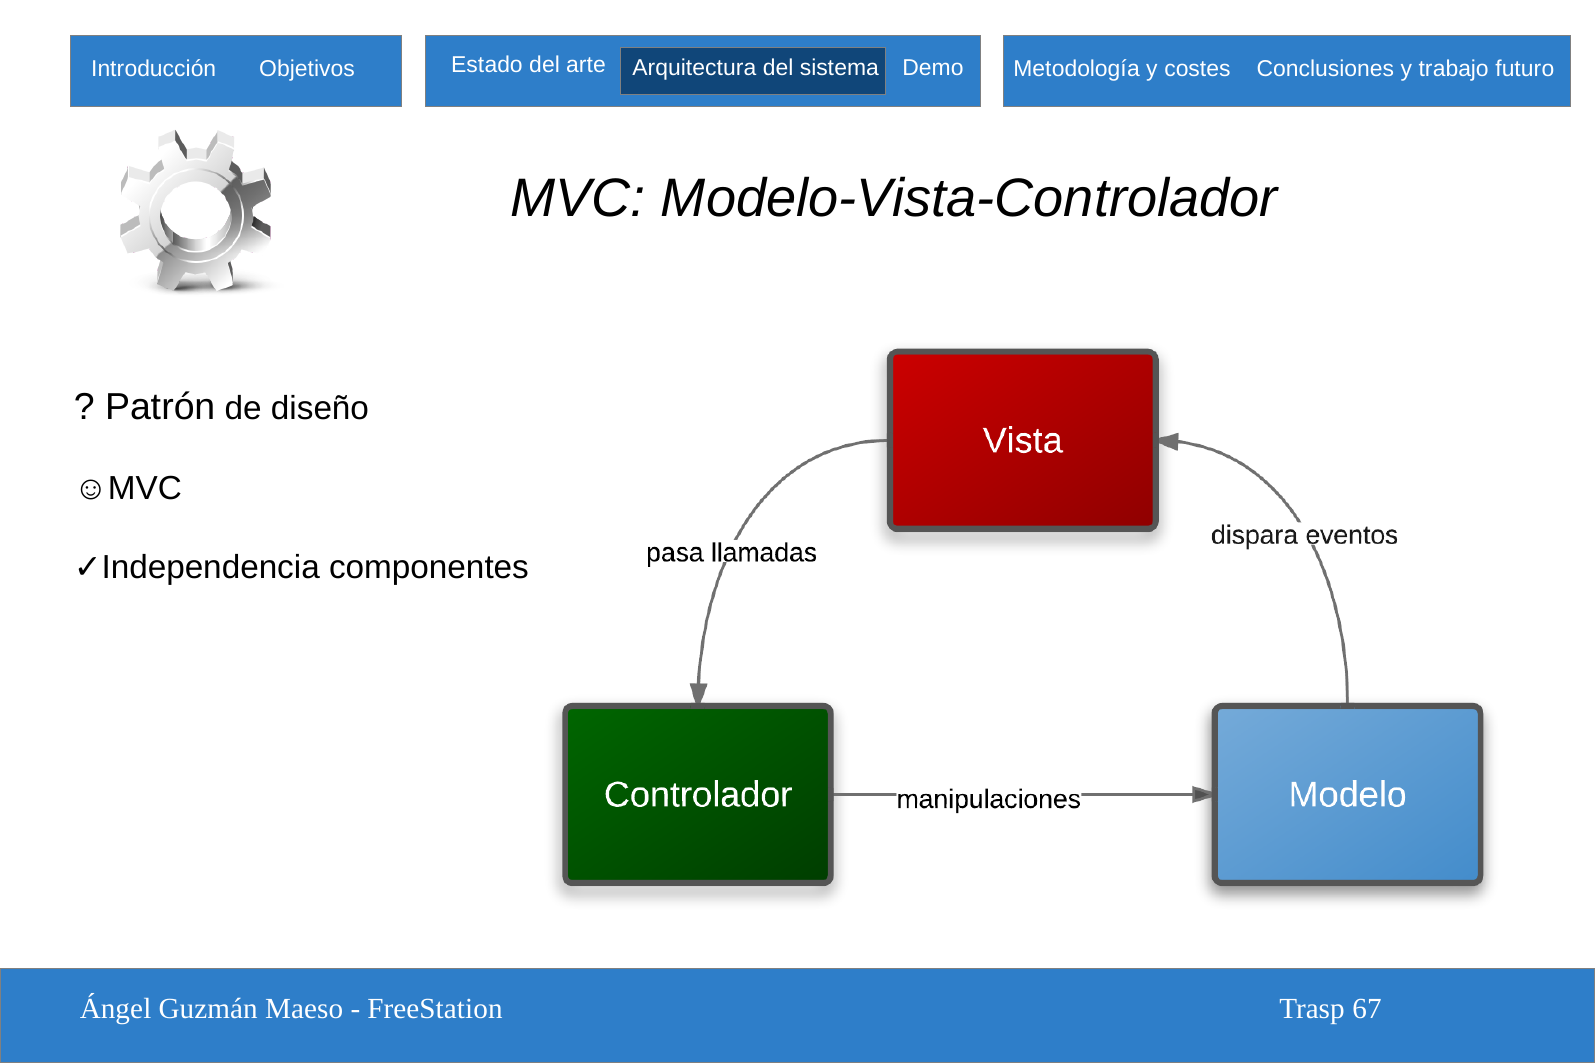

Metodología y costes
Conclusiones y trabajo futuro
Introducción
# Objetivos
Estado del arte
Estado del arte
Arquitectura del sistema
Arquitectura del sistema
Demo
Demo
MVC: Modelo-Vista-Controlador
? Patrón de diseño
☺MVC
✓Independencia componentes
67